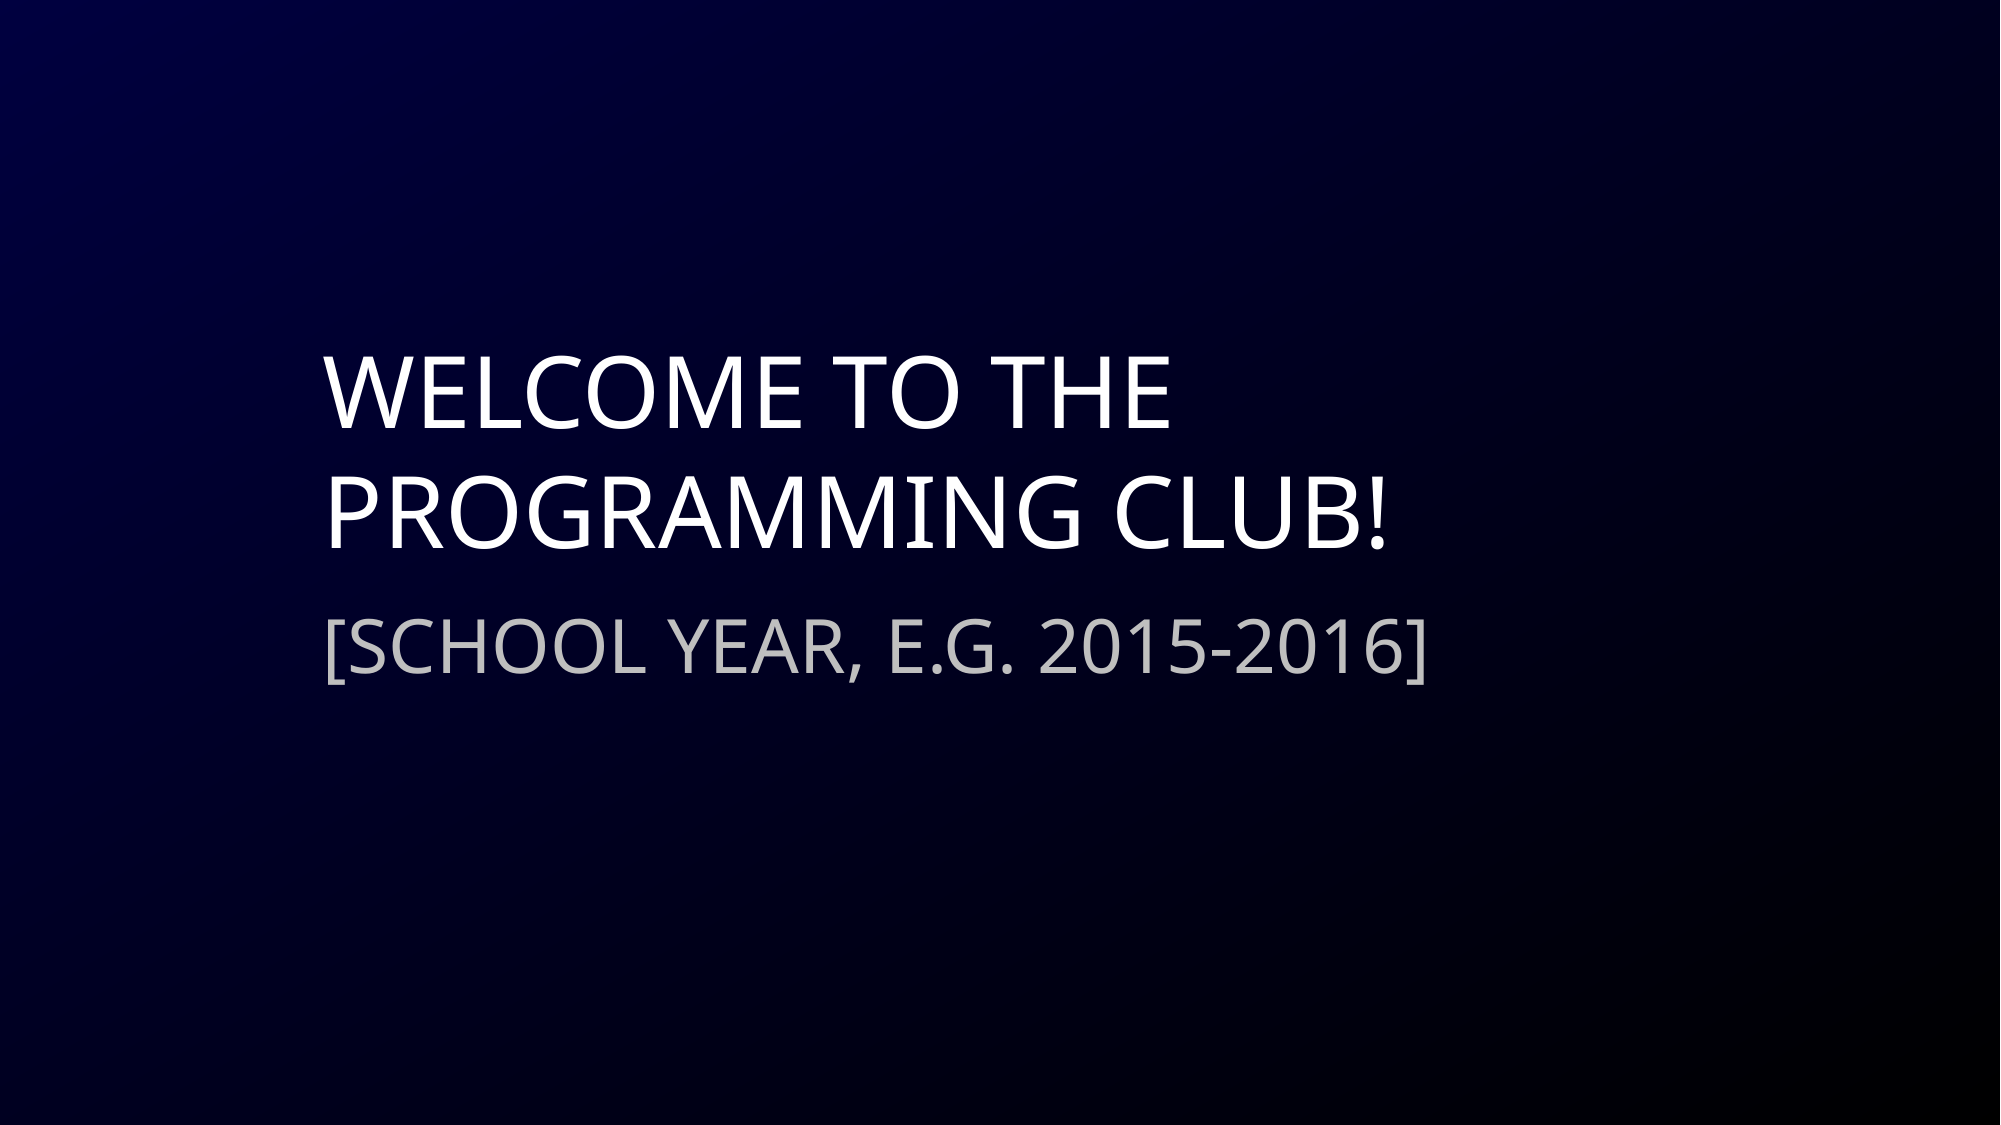

# Welcome to the Programming club!
[School year, e.g. 2015-2016]